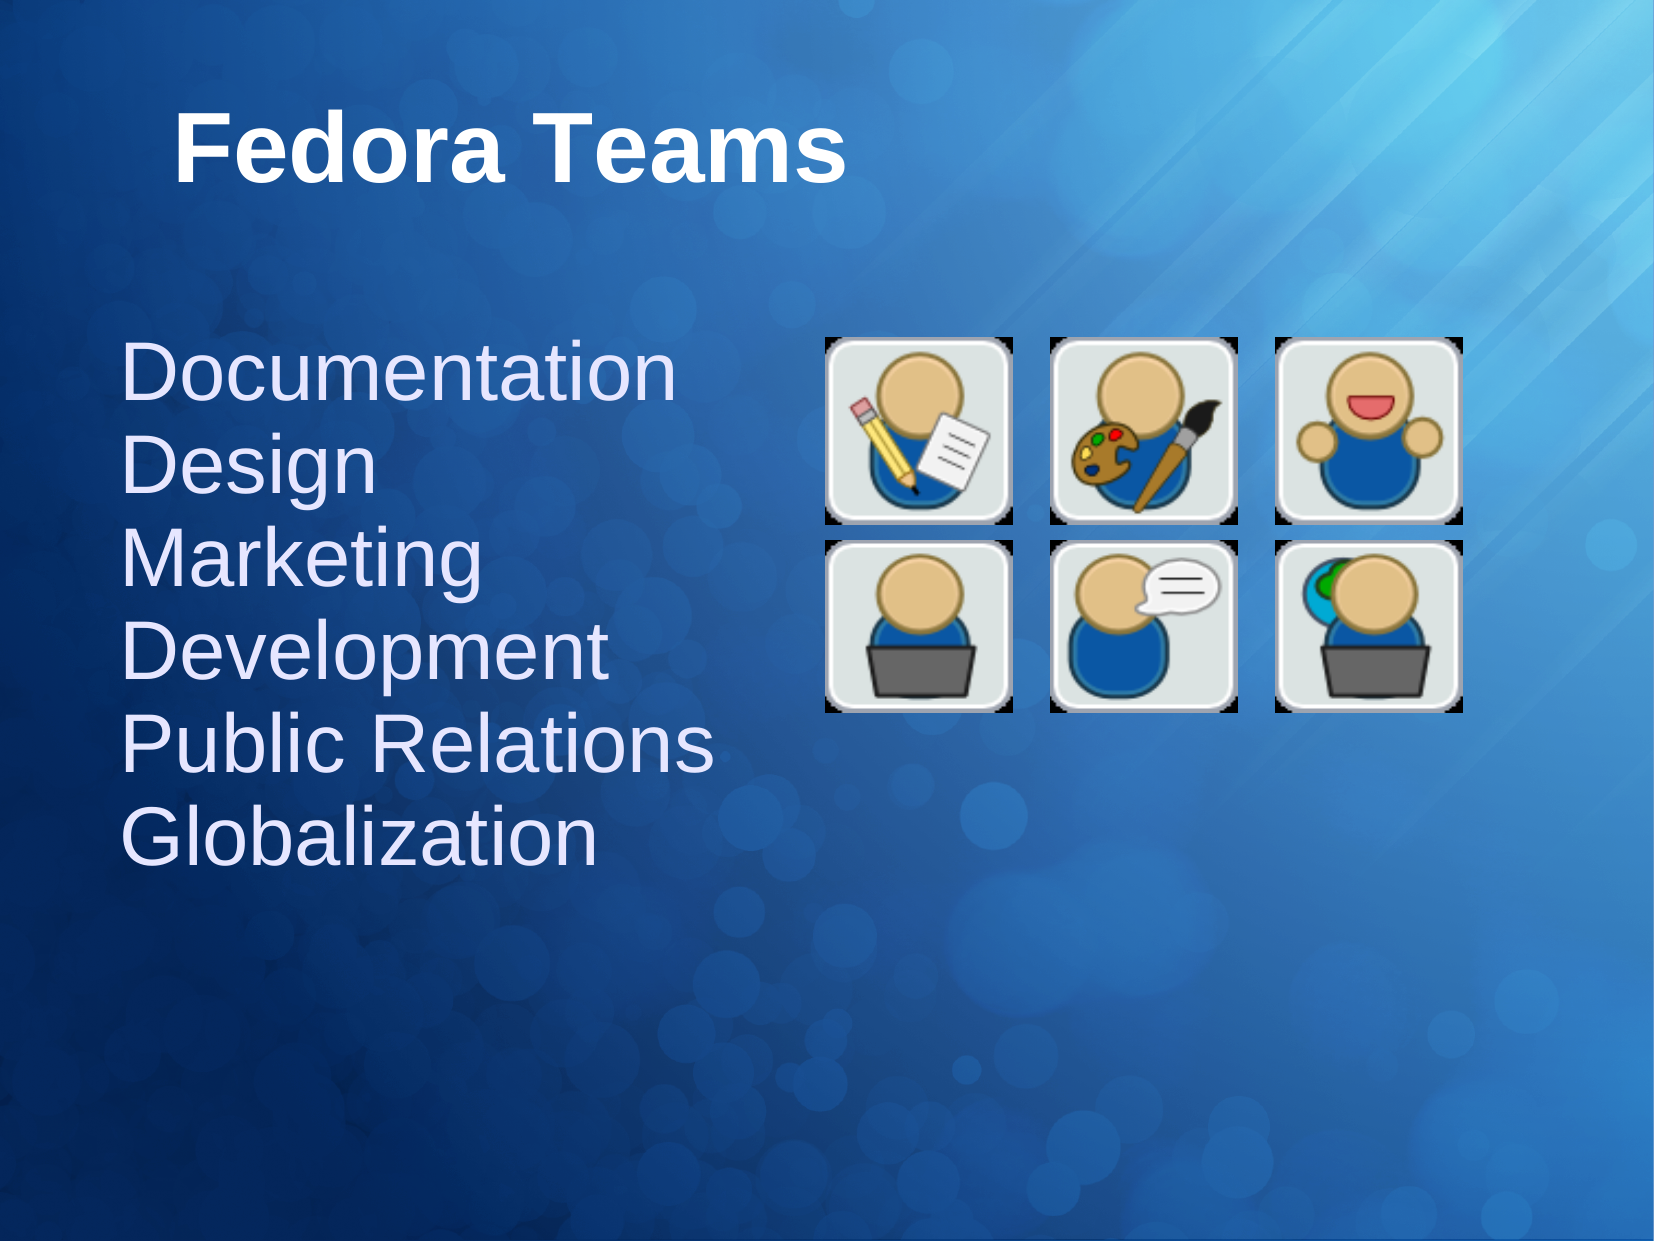

Fedora Teams
Documentation
Design
Marketing
Development
Public Relations
Globalization